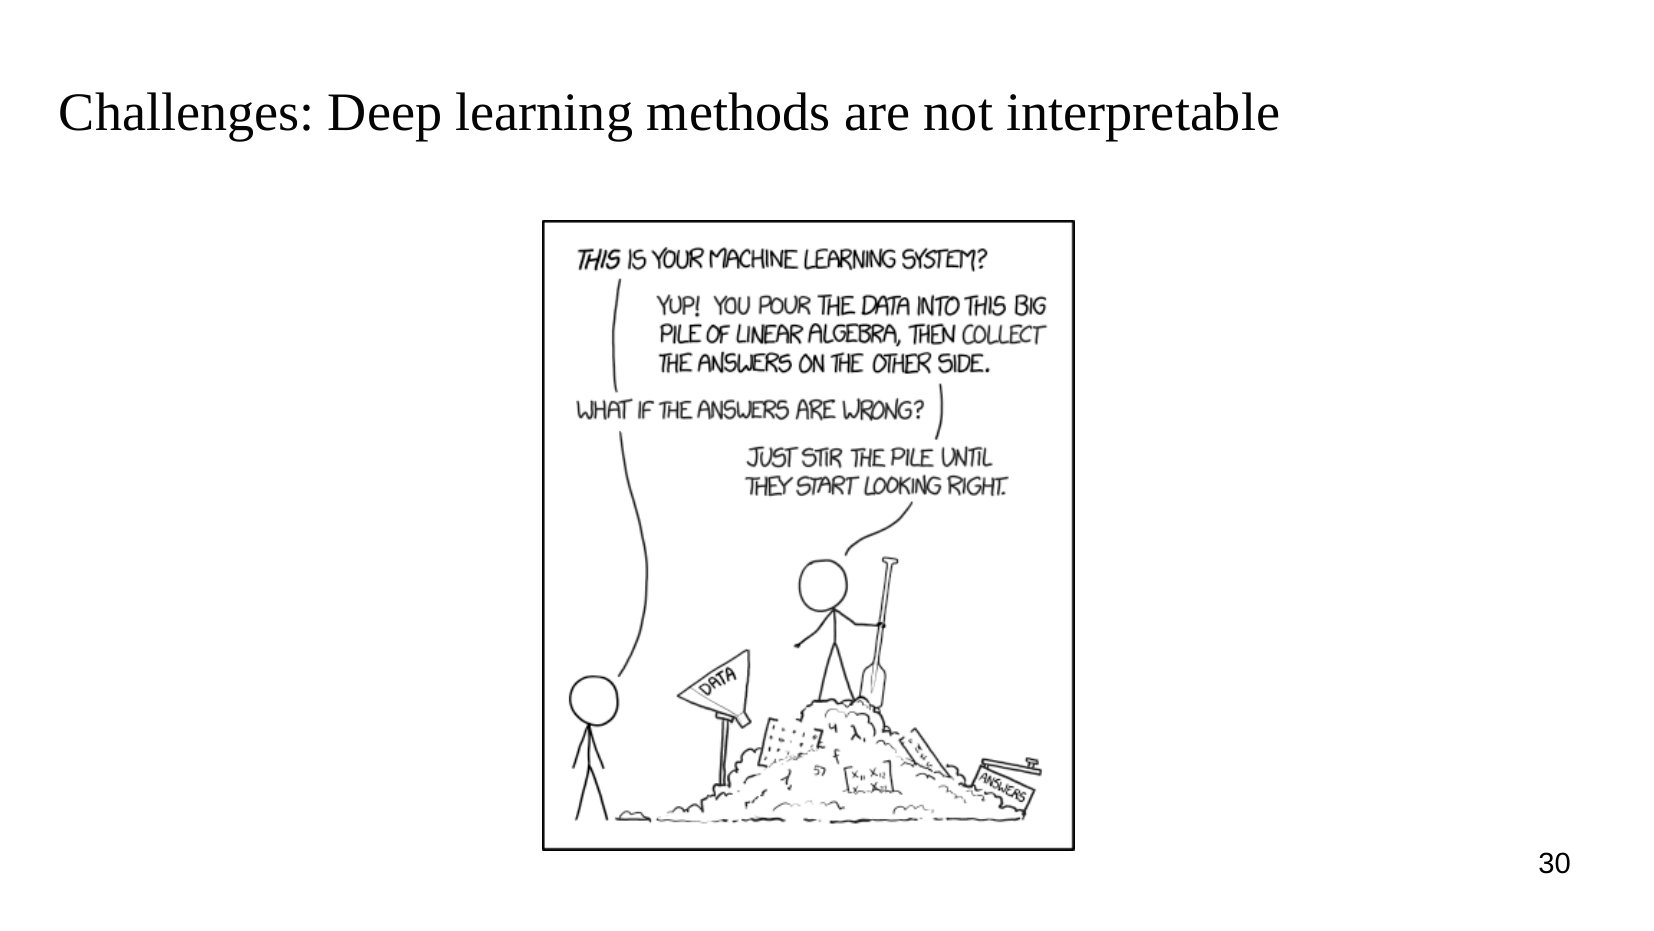

# Challenges: Deep learning methods are not interpretable
30